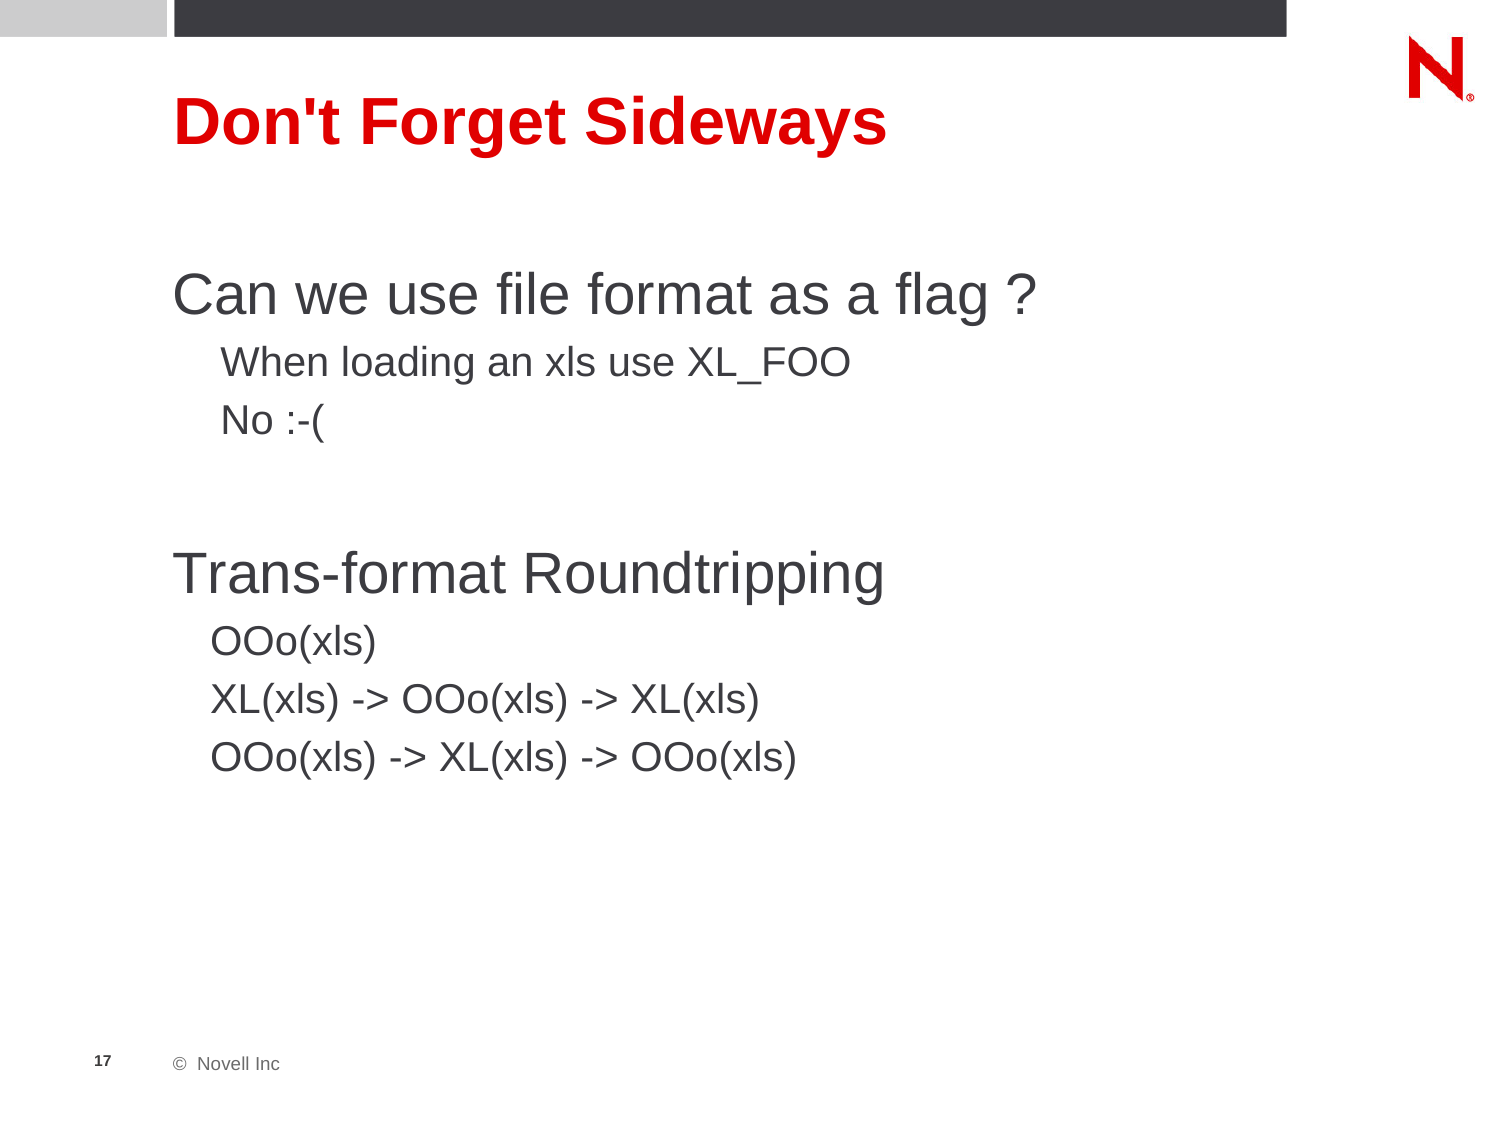

# Don't Forget Sideways
Can we use file format as a flag ?
When loading an xls use XL_FOO
No :-(
Trans-format Roundtripping
OOo(xls)
XL(xls) -> OOo(xls) -> XL(xls)
OOo(xls) -> XL(xls) -> OOo(xls)